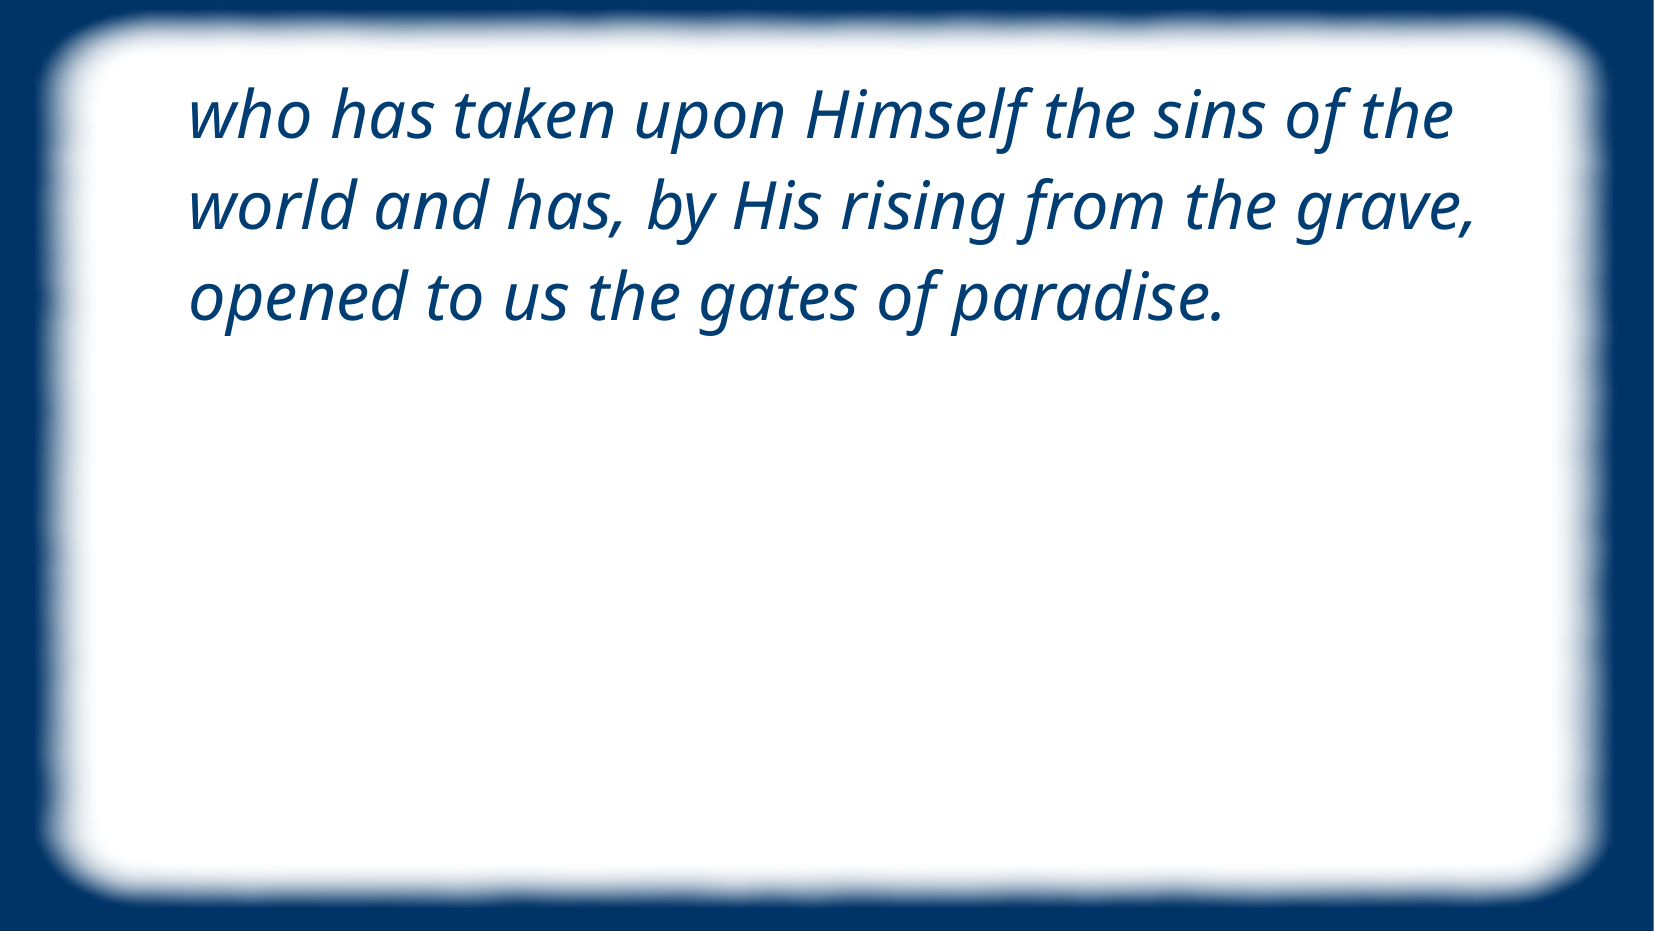

who has taken upon Himself the sins of the
 world and has, by His rising from the grave,
 opened to us the gates of paradise.